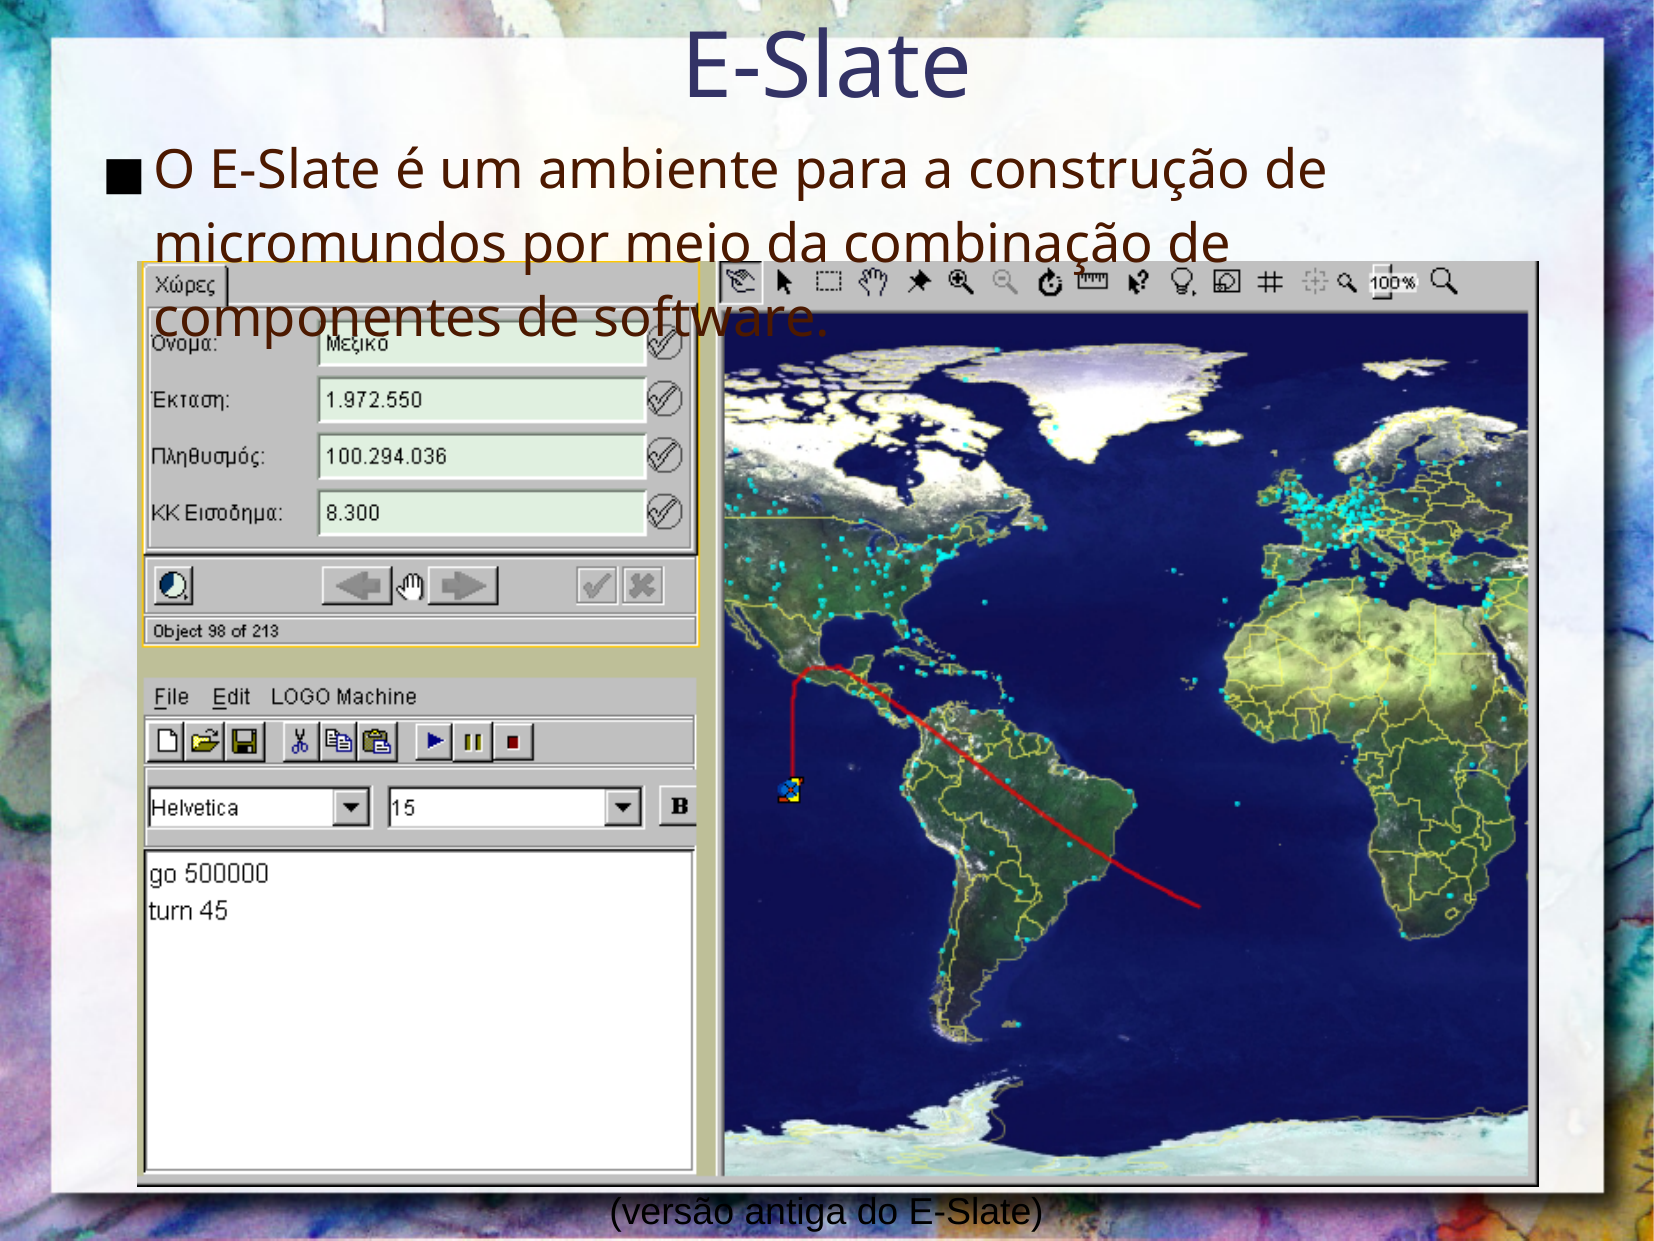

# E-Slate
O E-Slate é um ambiente para a construção de micromundos por meio da combinação de componentes de software.
(versão antiga do E-Slate)